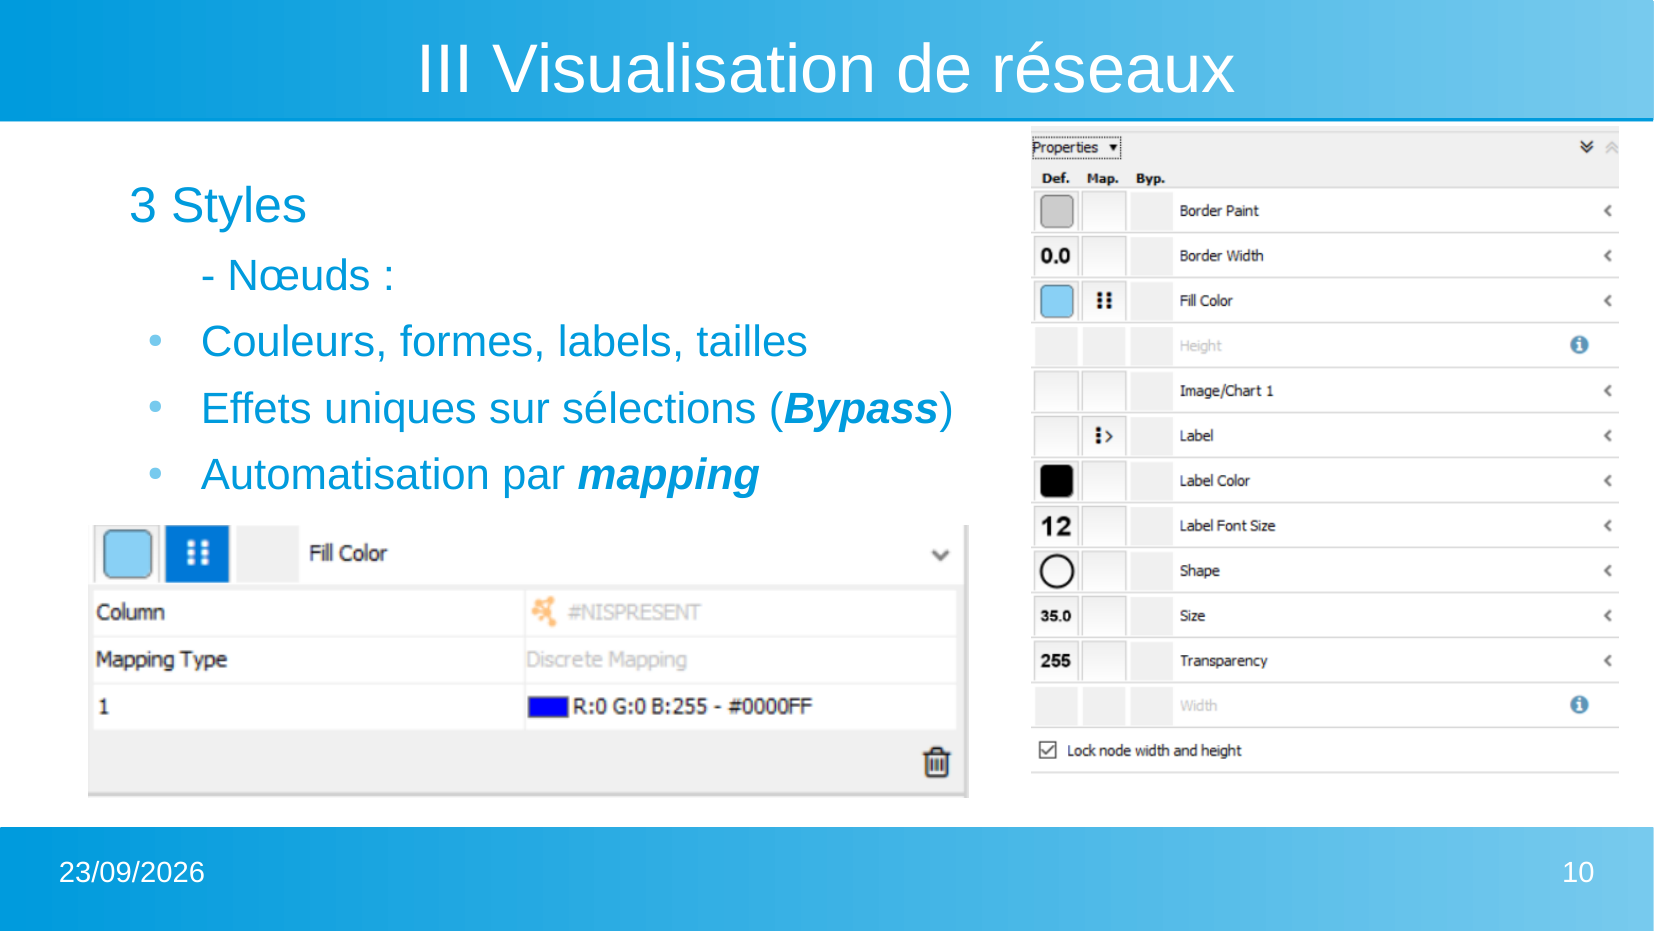

# III Visualisation de réseaux
3 Styles
- Nœuds :
Couleurs, formes, labels, tailles
Effets uniques sur sélections (Bypass)
Automatisation par mapping
10